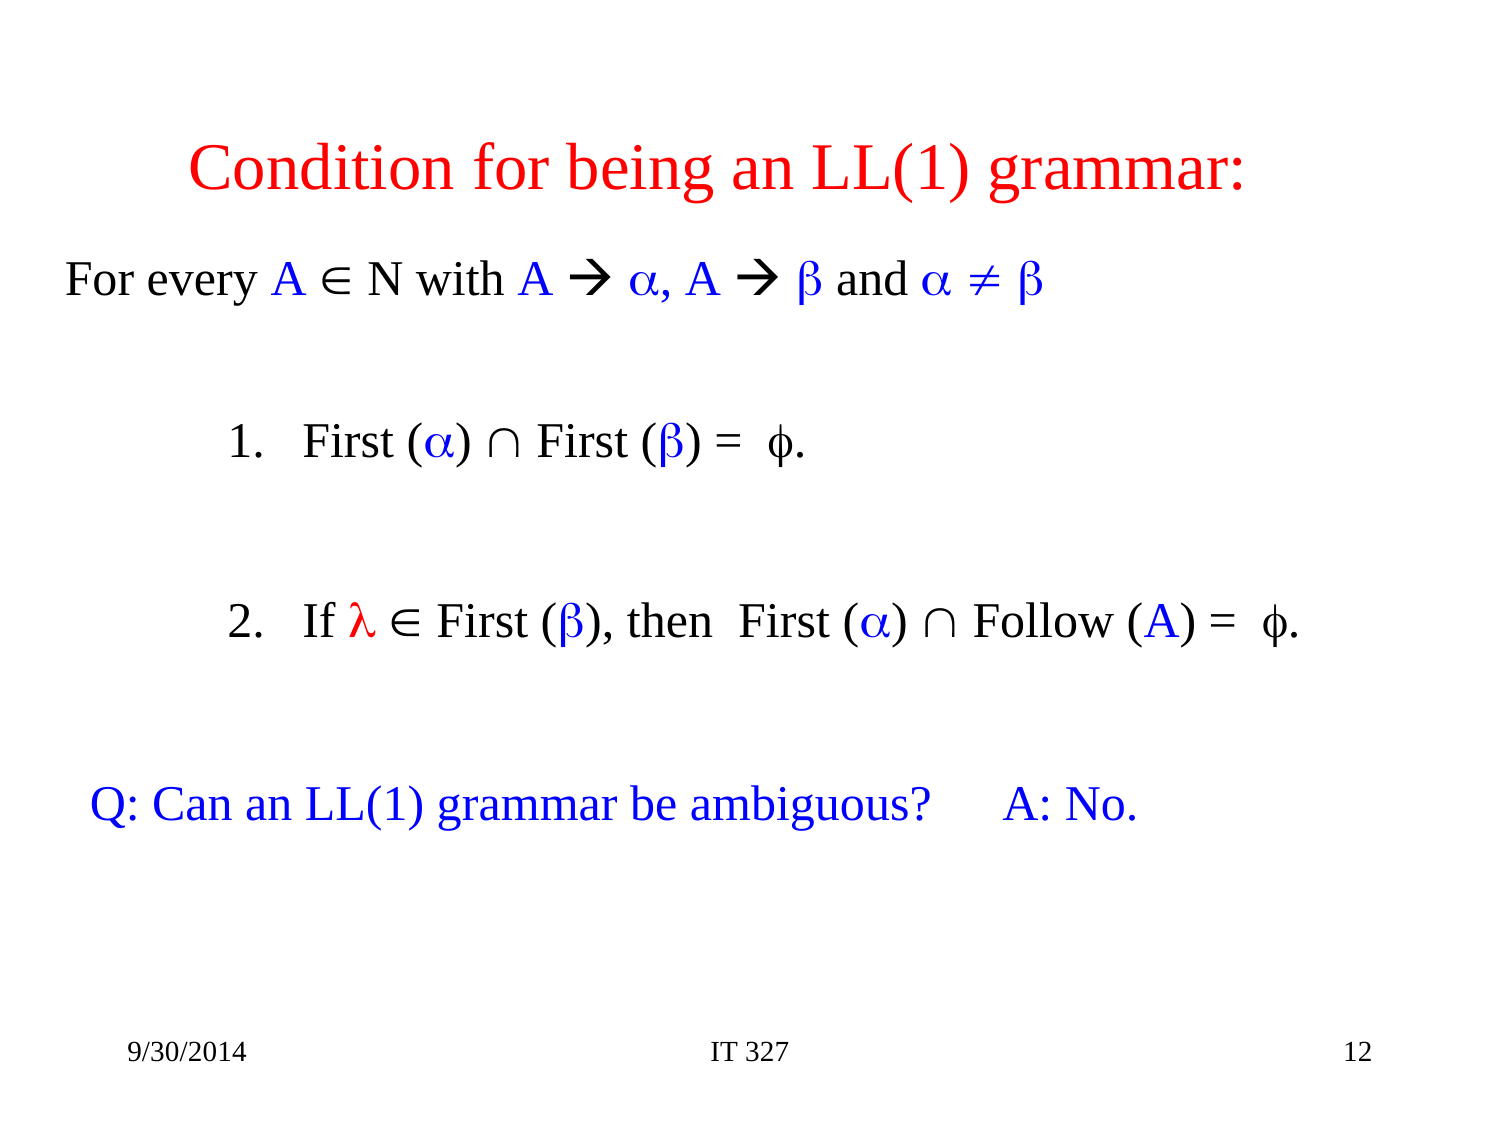

# Condition for being an LL(1) grammar:
For every A  N with A  , A   and   
First ()  First () = .
If   First (), then First ()  Follow (A) = .
Q: Can an LL(1) grammar be ambiguous?
A: No.
9/30/2014
IT 327